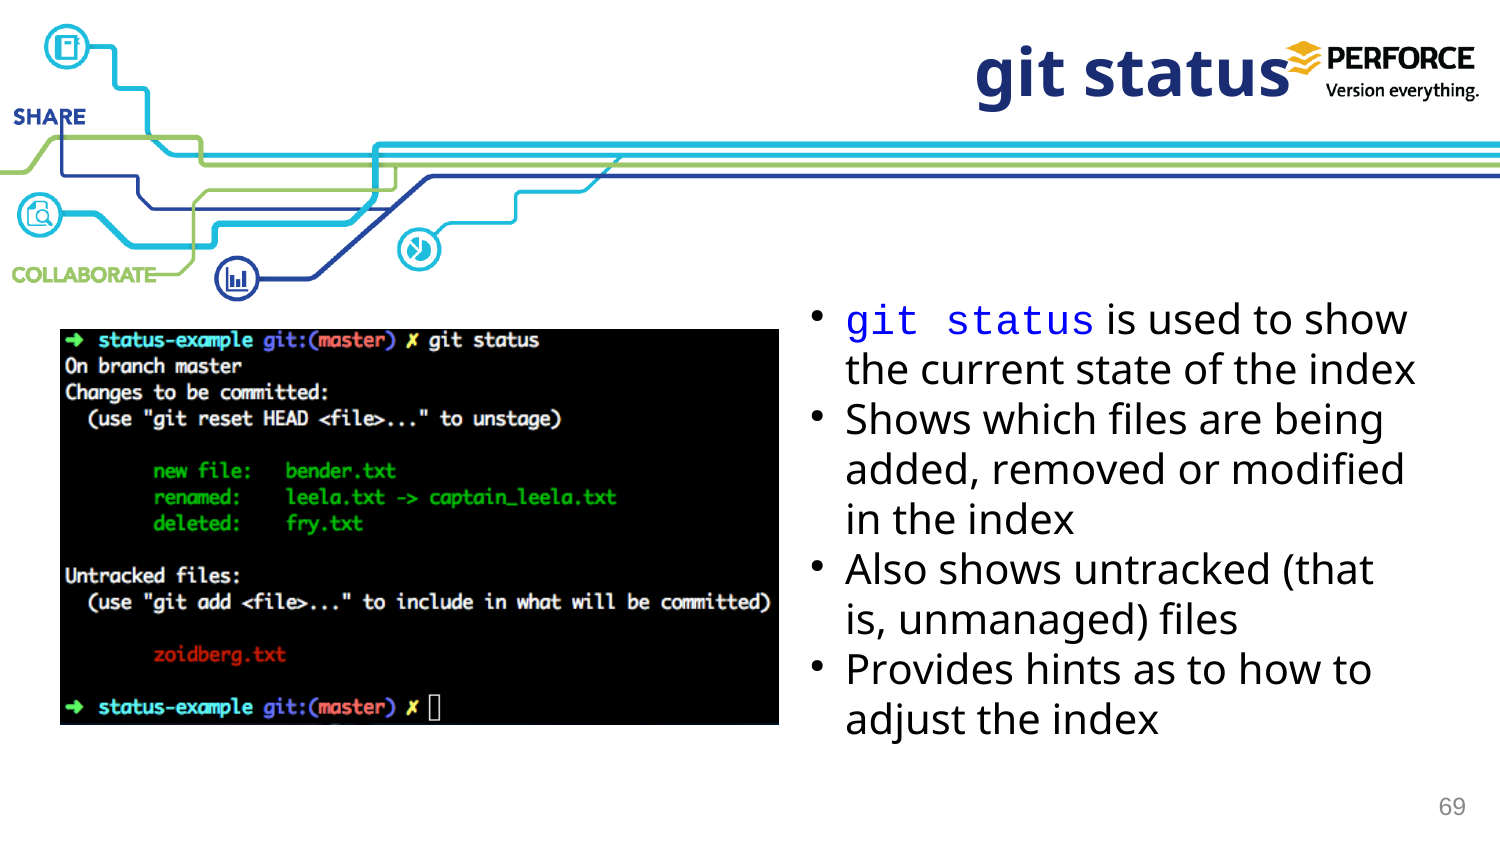

# git status
git status is used to show the current state of the index
Shows which files are being added, removed or modified in the index
Also shows untracked (that is, unmanaged) files
Provides hints as to how to adjust the index